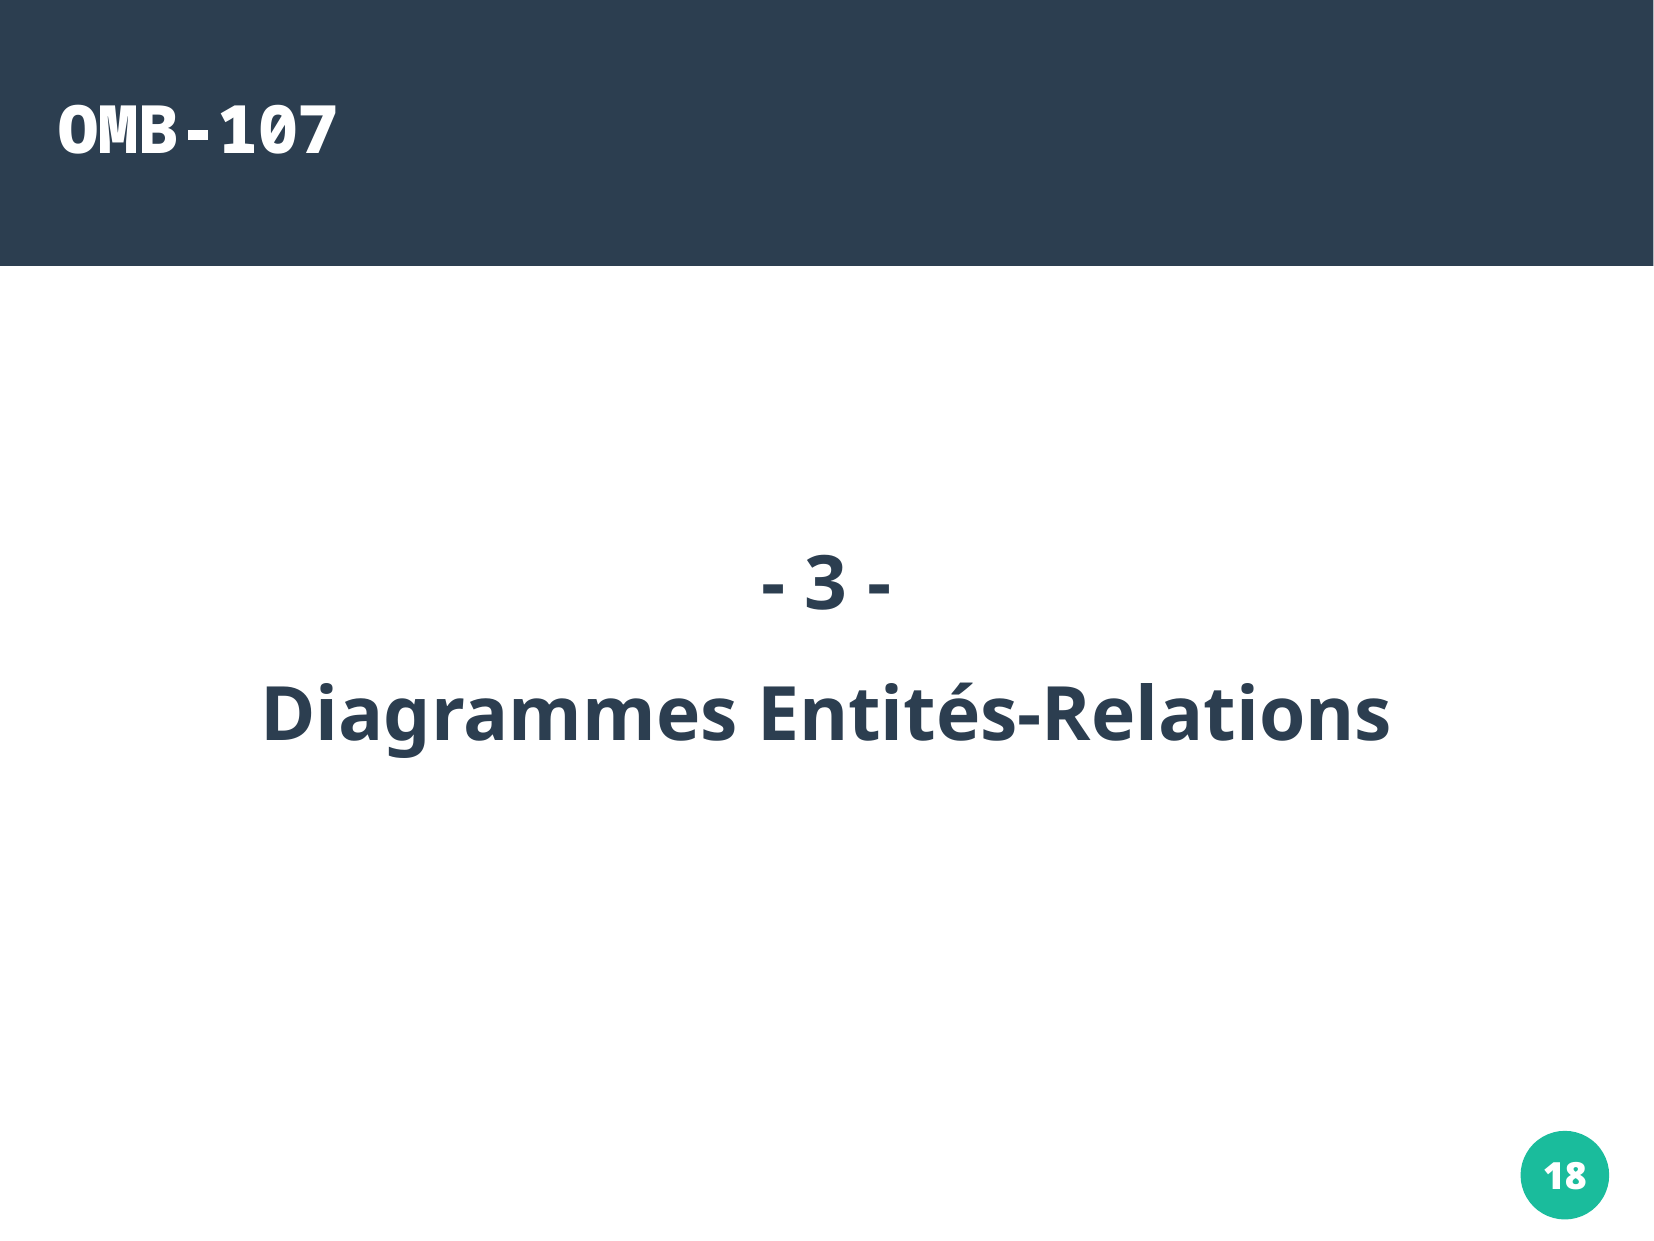

# OMB-107
- 3 -
Diagrammes Entités-Relations
18